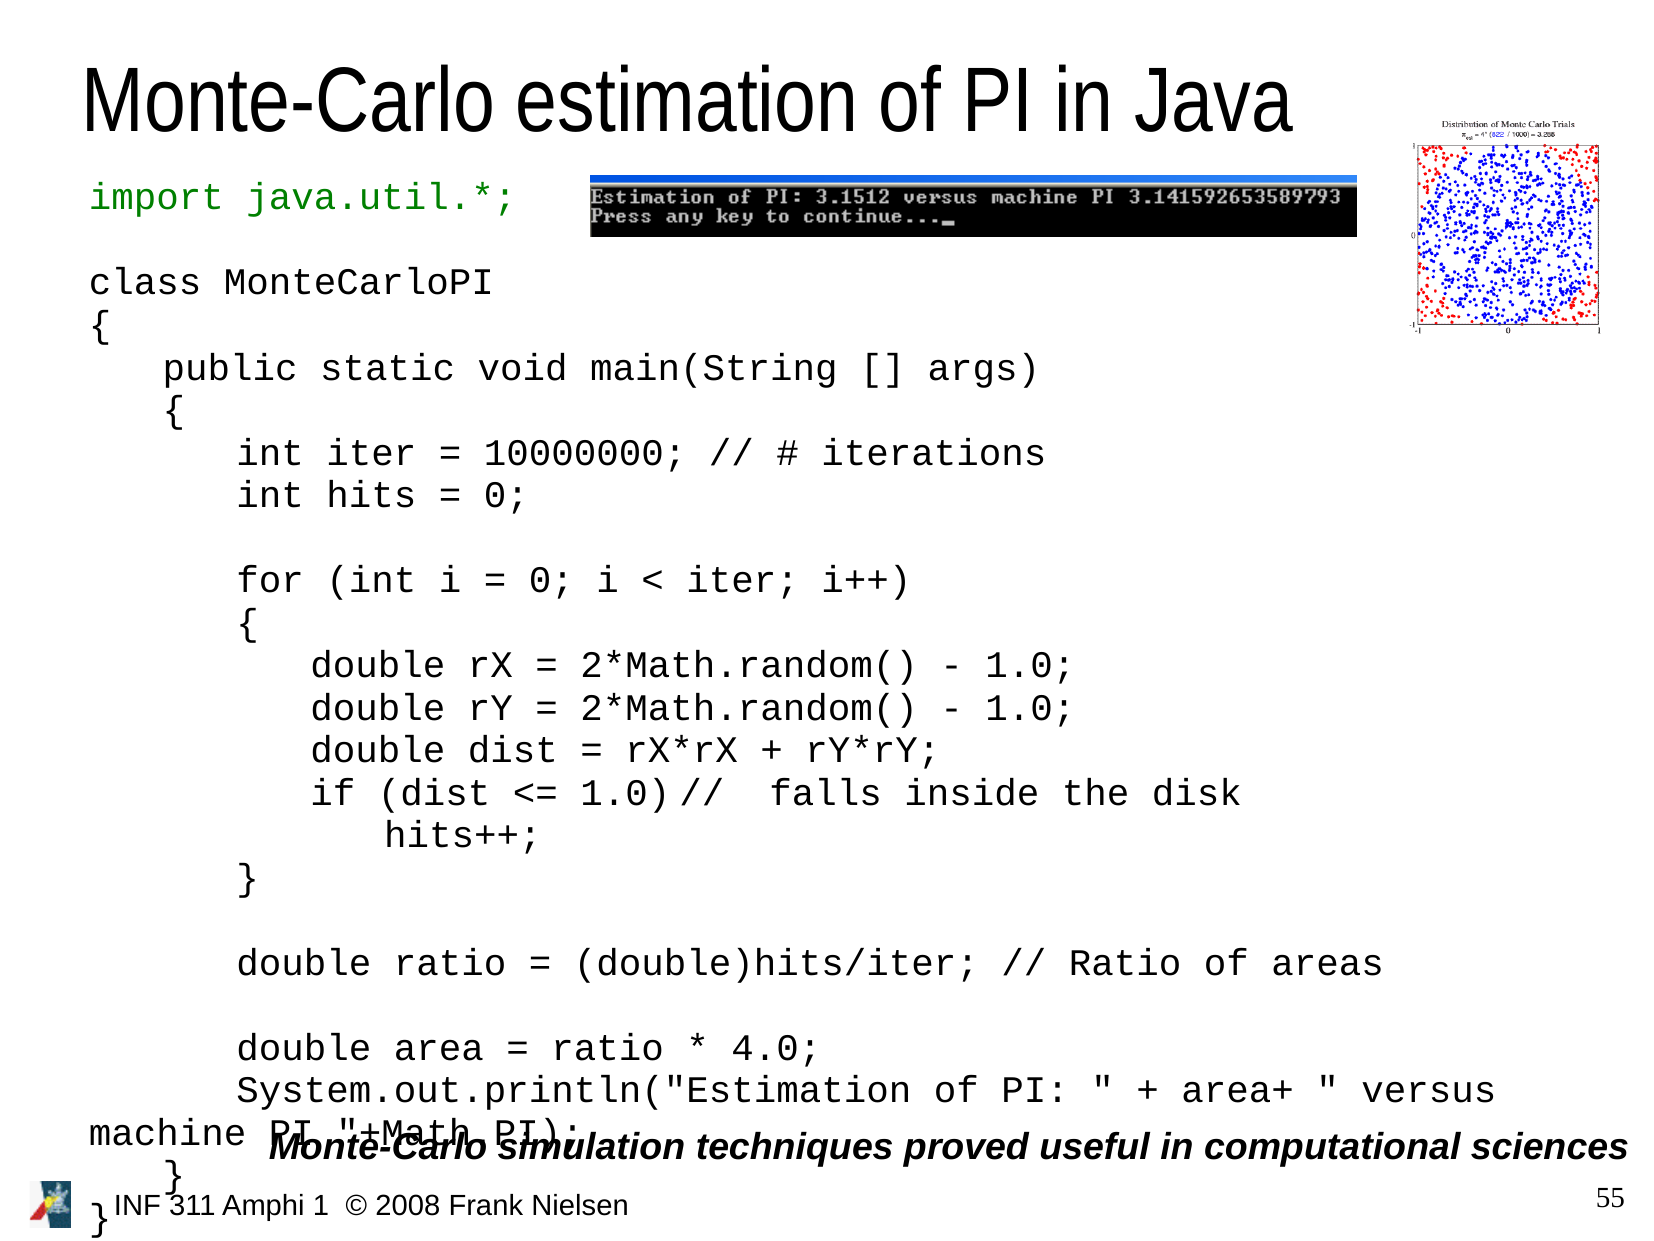

Monte-Carlo estimation of PI in Java
import java.util.*;
class MonteCarloPI
{
	public static void main(String [] args)
	{
		int iter = 10000000; // # iterations
		int hits = 0;
		for (int i = 0; i < iter; i++)
		{
			double rX = 2*Math.random() - 1.0;
			double rY = 2*Math.random() - 1.0;
			double dist = rX*rX + rY*rY;
			if (dist <= 1.0)	// falls inside the disk
				hits++;
		}
		double ratio = (double)hits/iter; // Ratio of areas
		double area = ratio * 4.0;
		System.out.println("Estimation of PI: " + area+ " versus machine PI "+Math.PI);
	}
}
Monte-Carlo simulation techniques proved useful in computational sciences
55